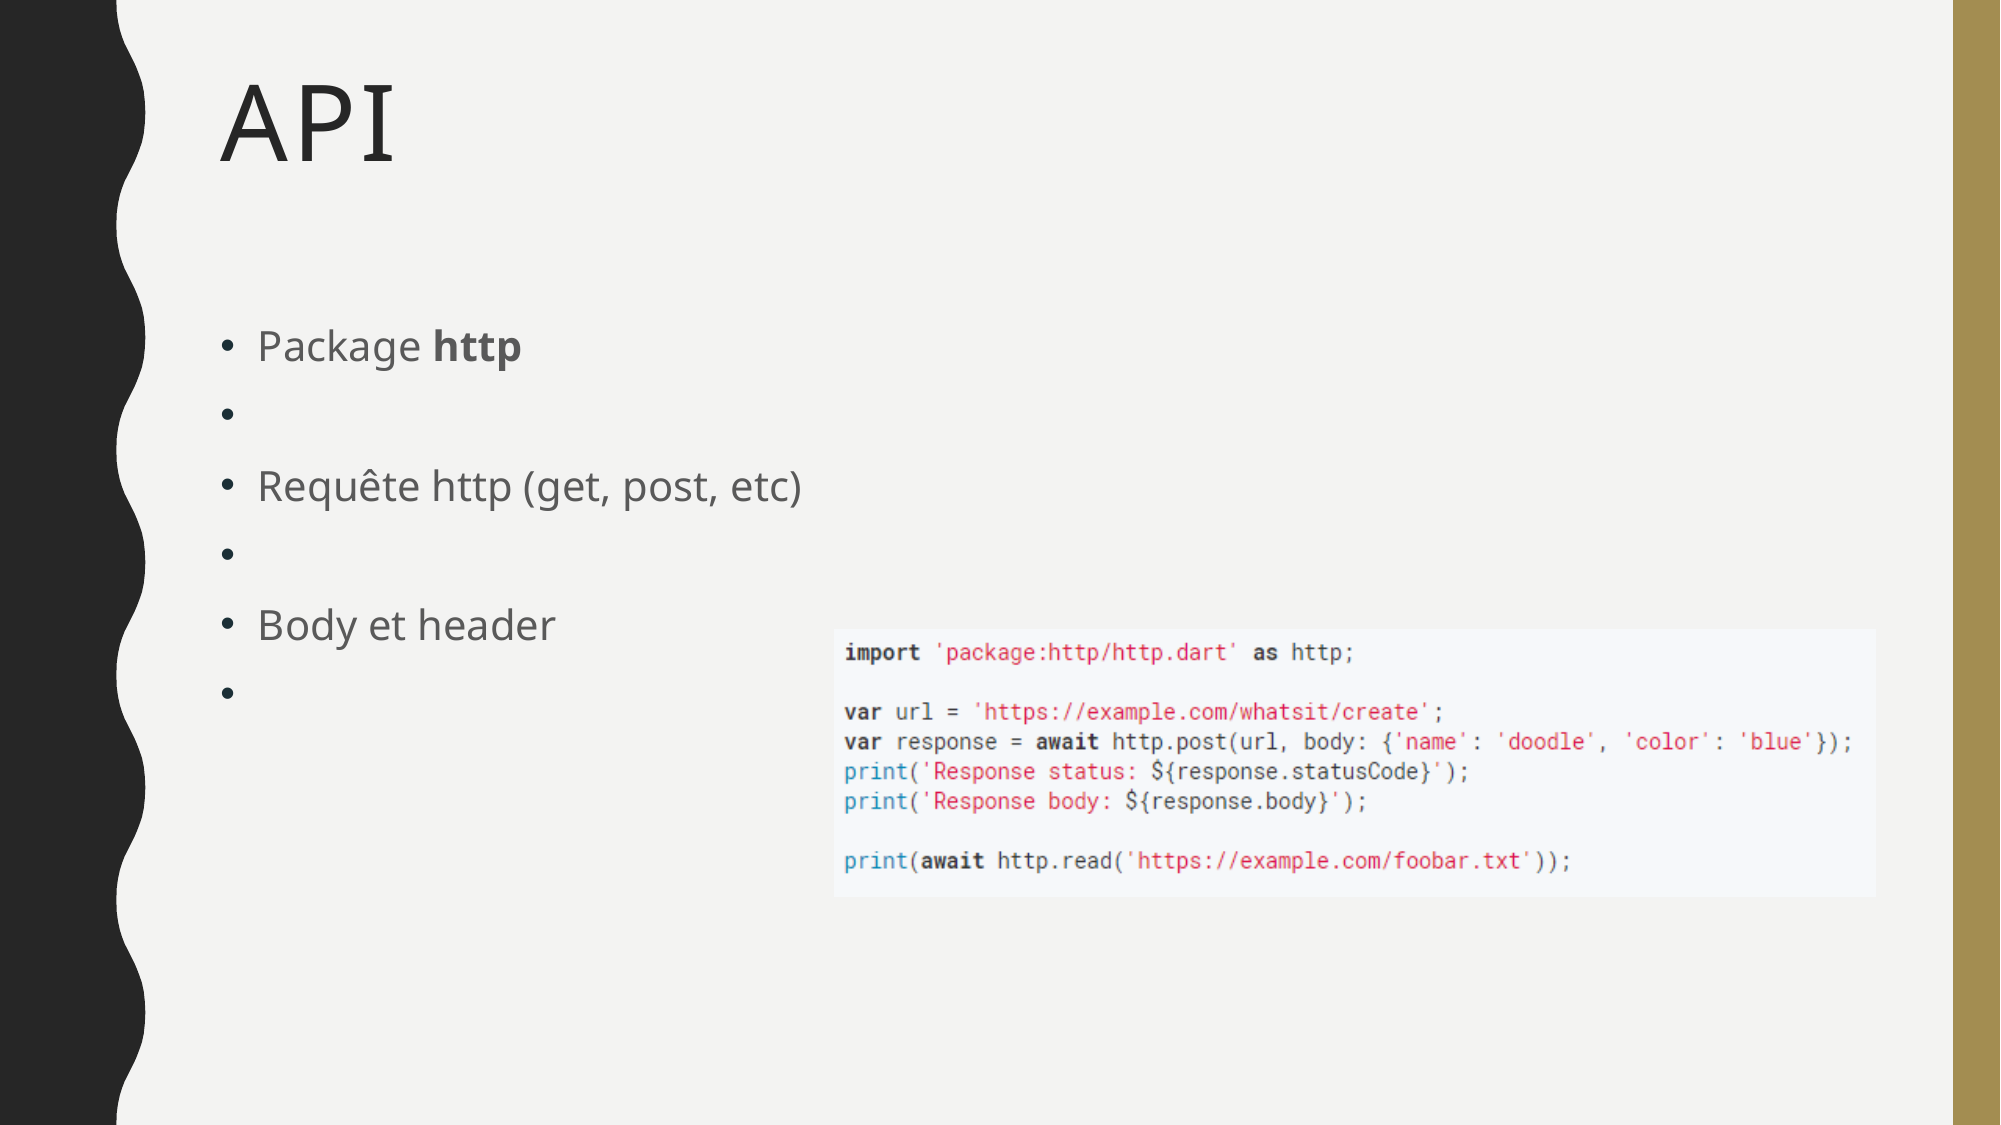

# API
Package http
Requête http (get, post, etc)
Body et header